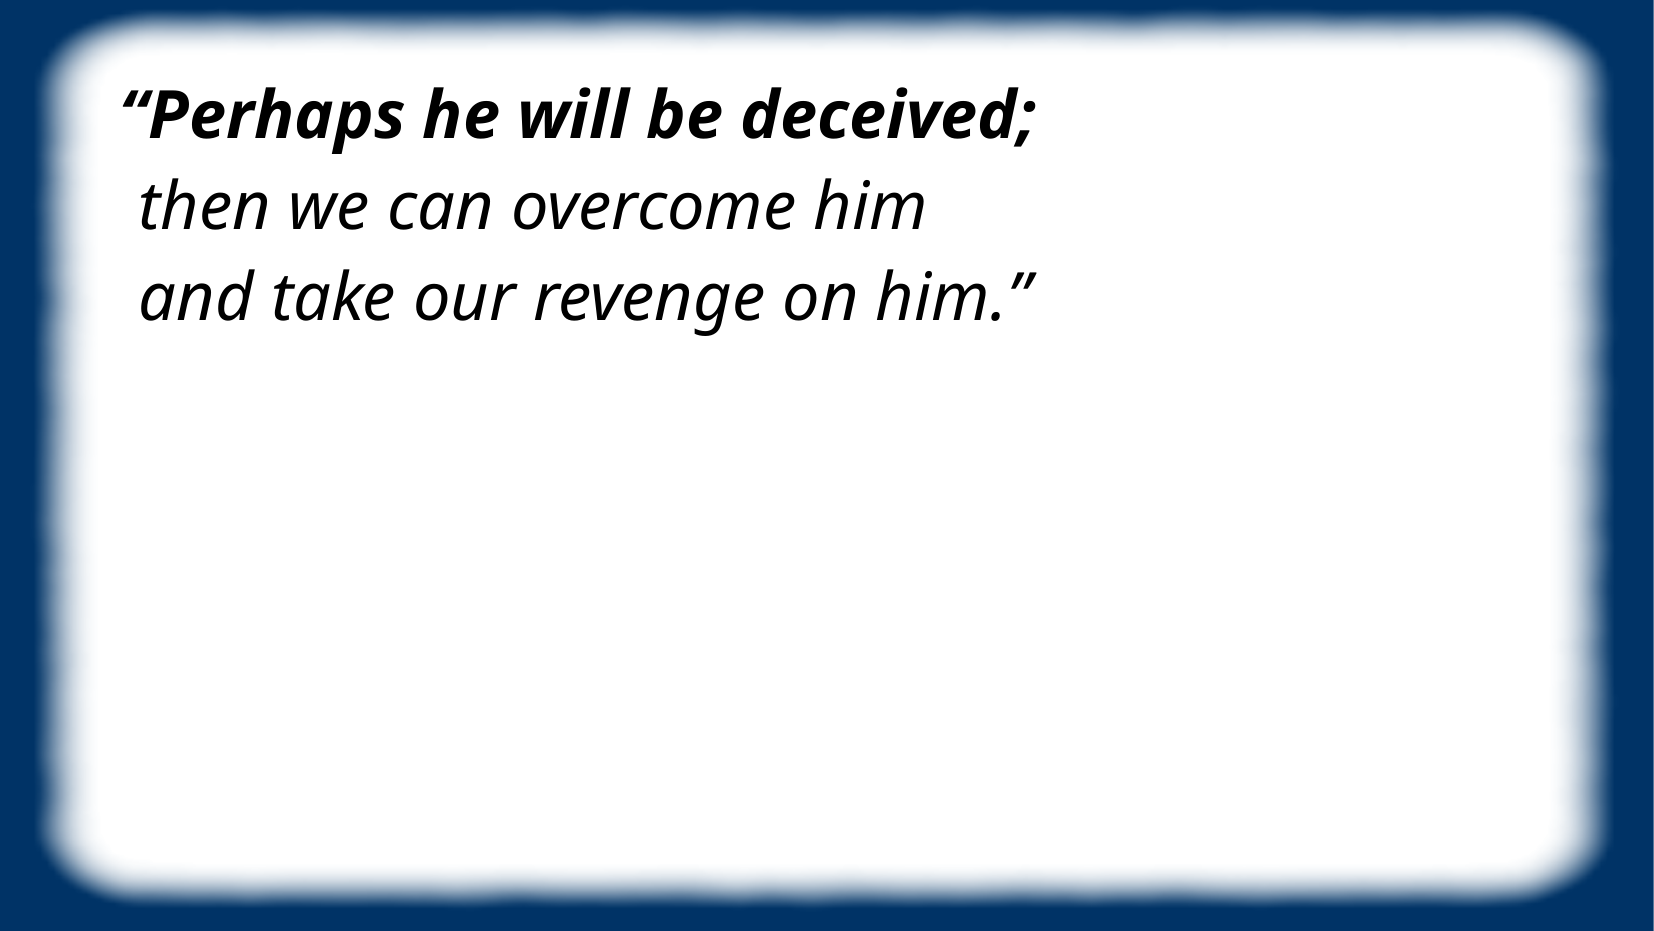

“Perhaps he will be deceived;
then we can overcome him
and take our revenge on him.”